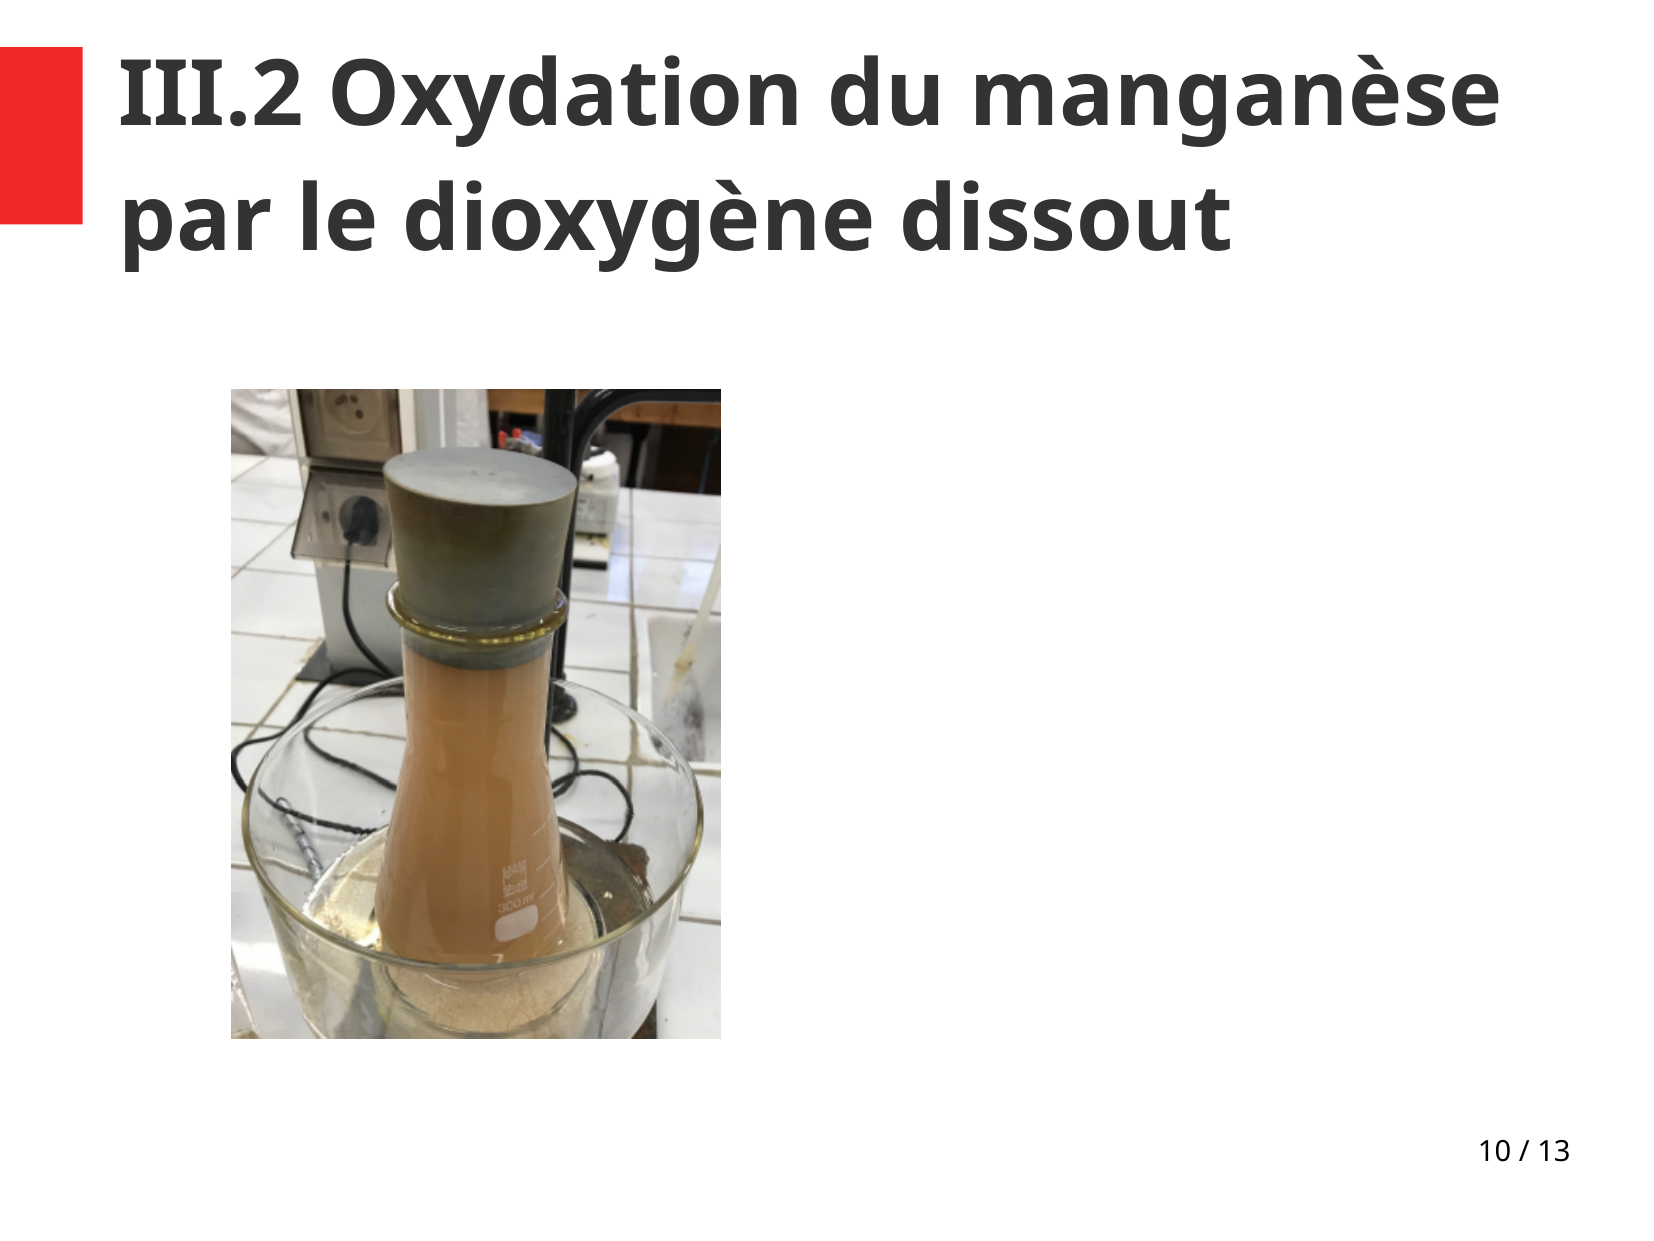

# III.2 Oxydation du manganèse par le dioxygène dissout
10